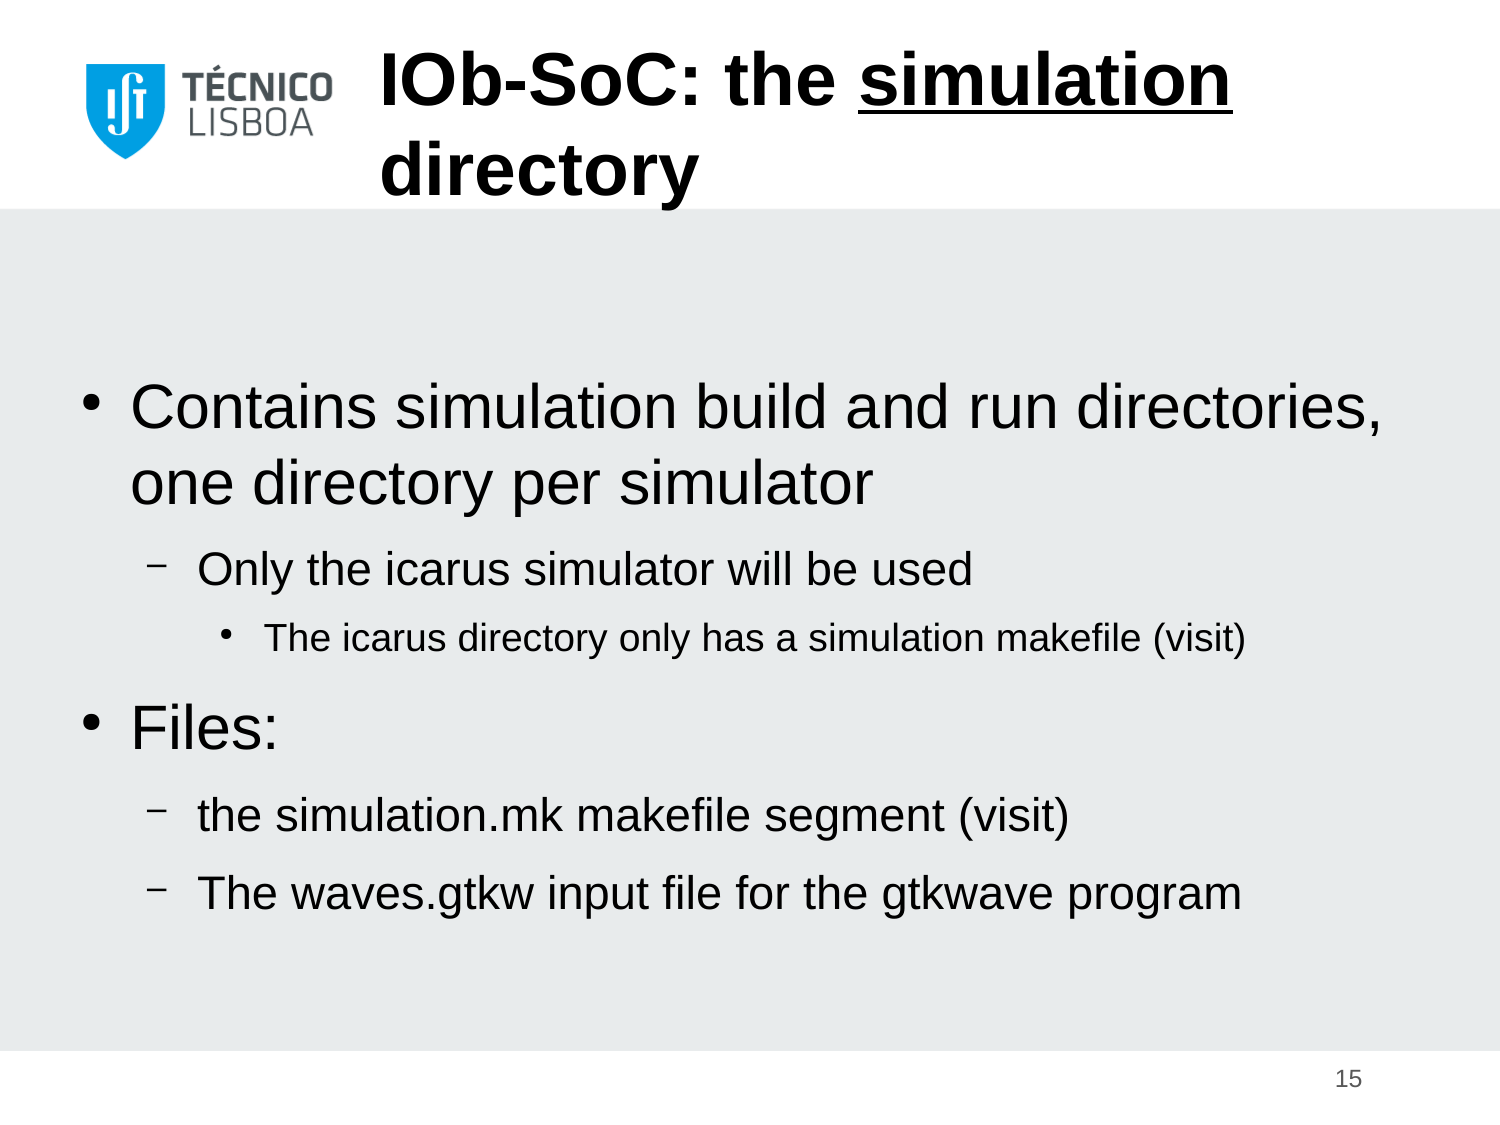

# IOb-SoC: the simulation directory
Contains simulation build and run directories, one directory per simulator
Only the icarus simulator will be used
The icarus directory only has a simulation makefile (visit)
Files:
the simulation.mk makefile segment (visit)
The waves.gtkw input file for the gtkwave program
15